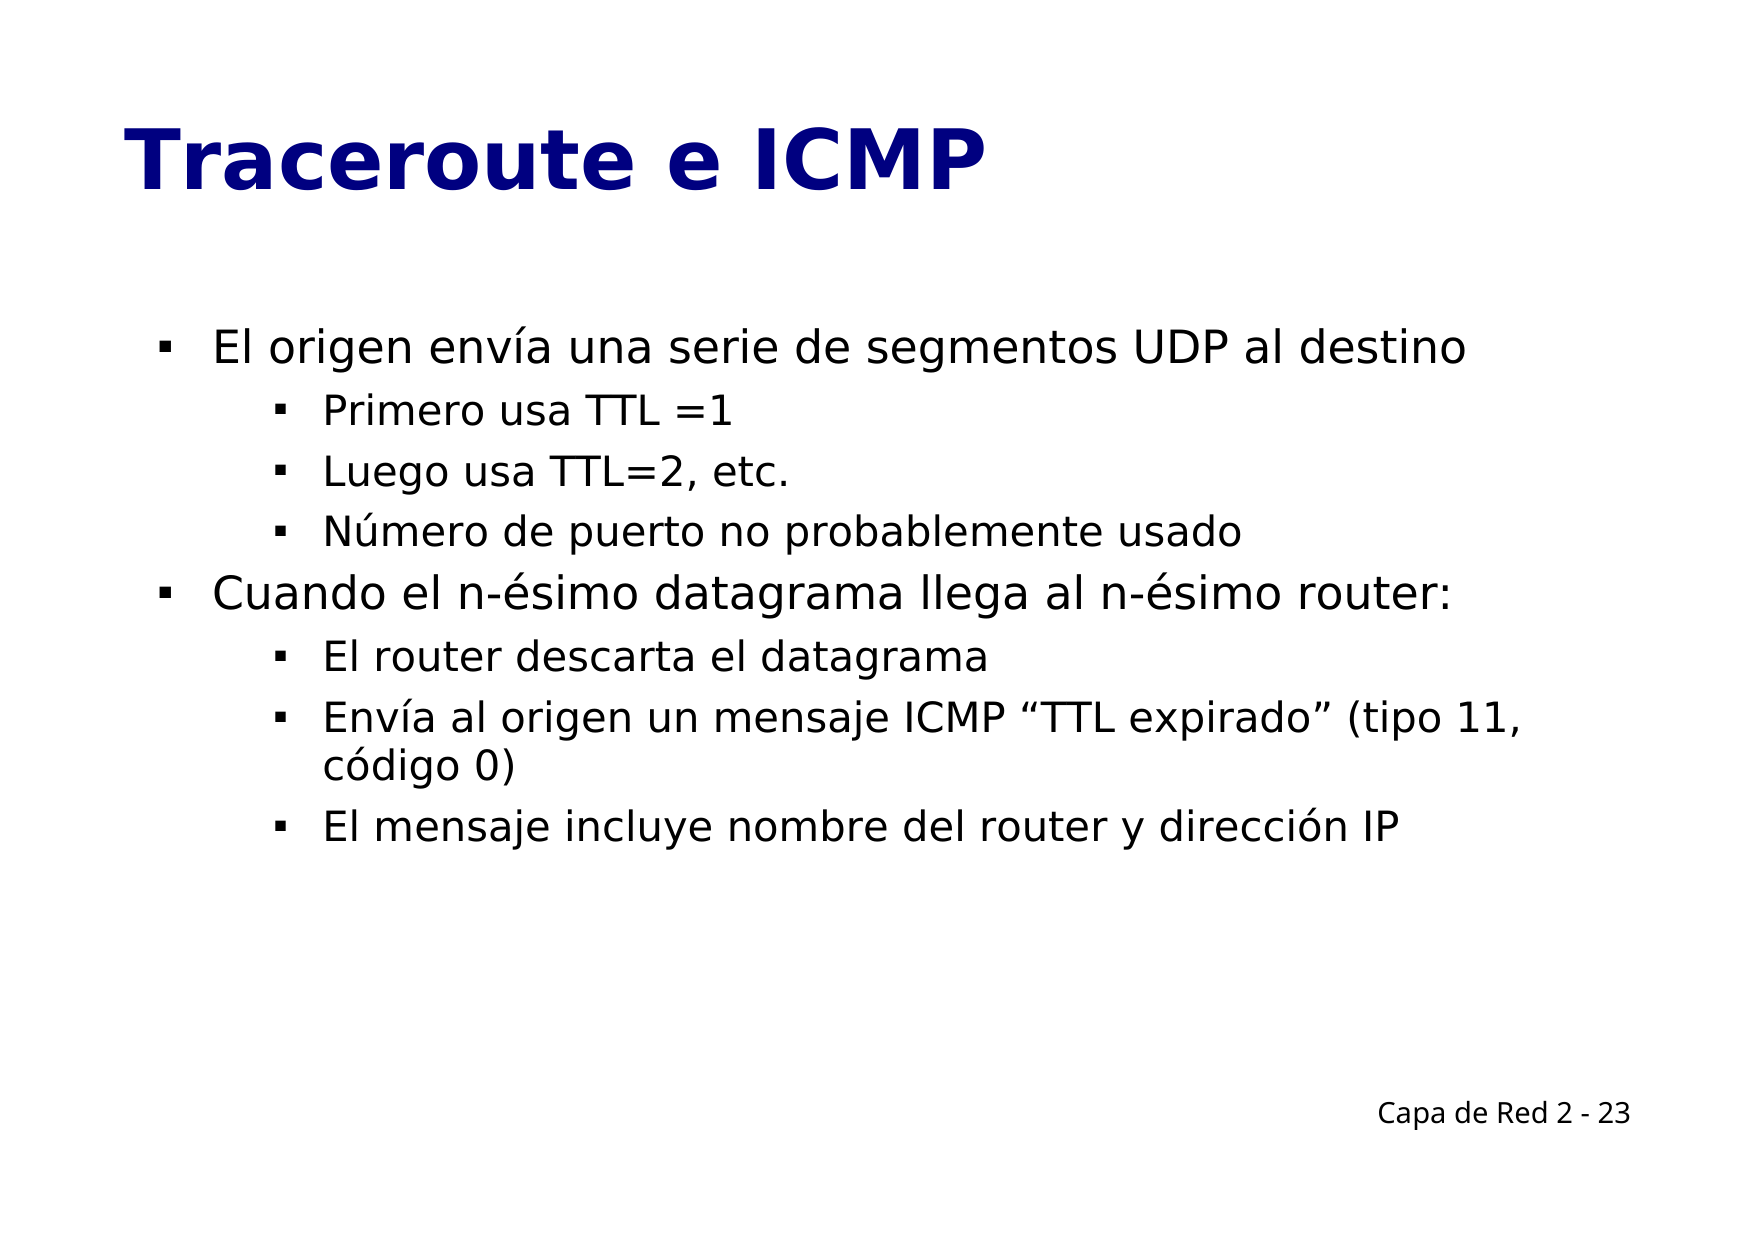

# Traceroute e ICMP
El origen envía una serie de segmentos UDP al destino
Primero usa TTL =1
Luego usa TTL=2, etc.
Número de puerto no probablemente usado
Cuando el n-ésimo datagrama llega al n-ésimo router:
El router descarta el datagrama
Envía al origen un mensaje ICMP “TTL expirado” (tipo 11, código 0)
El mensaje incluye nombre del router y dirección IP